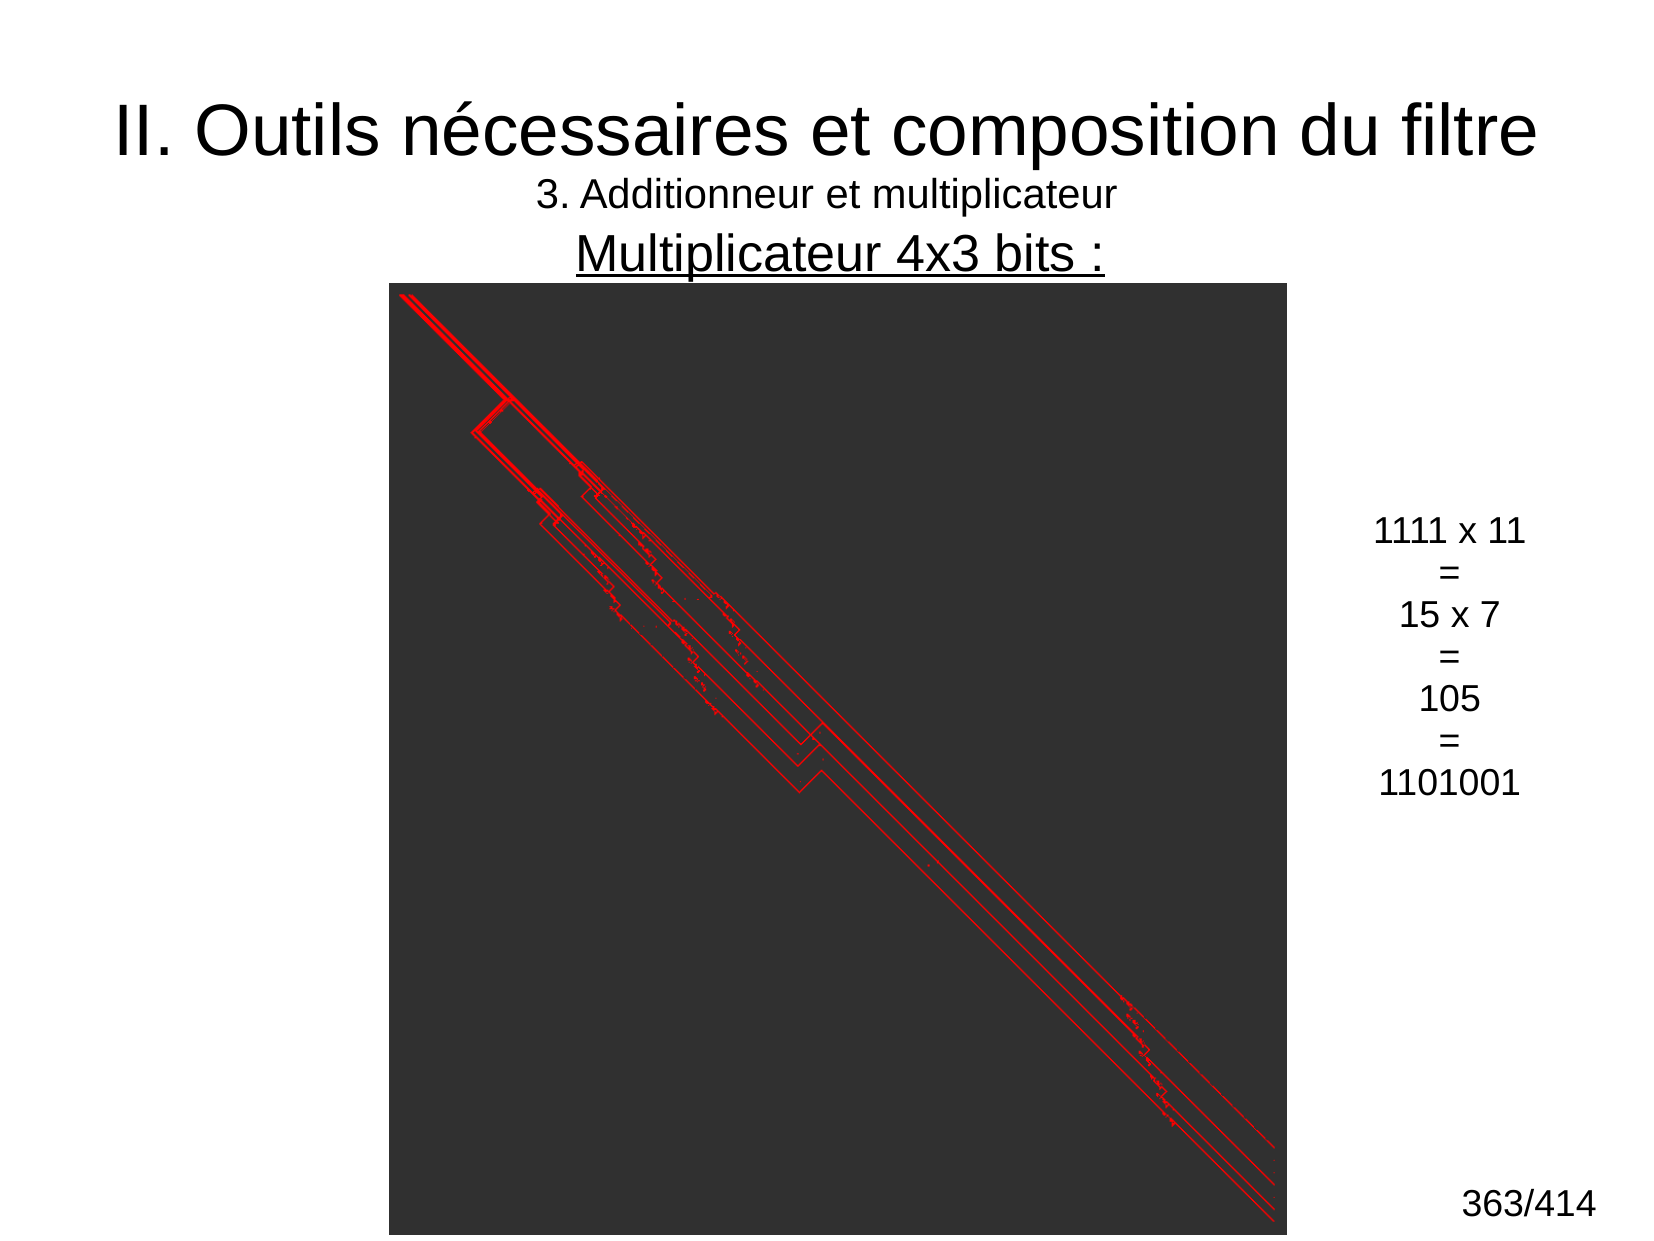

# II. Outils nécessaires et composition du filtre 3. Additionneur et multiplicateur
Multiplicateur 4x3 bits :
1111 x 11
=
15 x 7
=
105
=
1101001